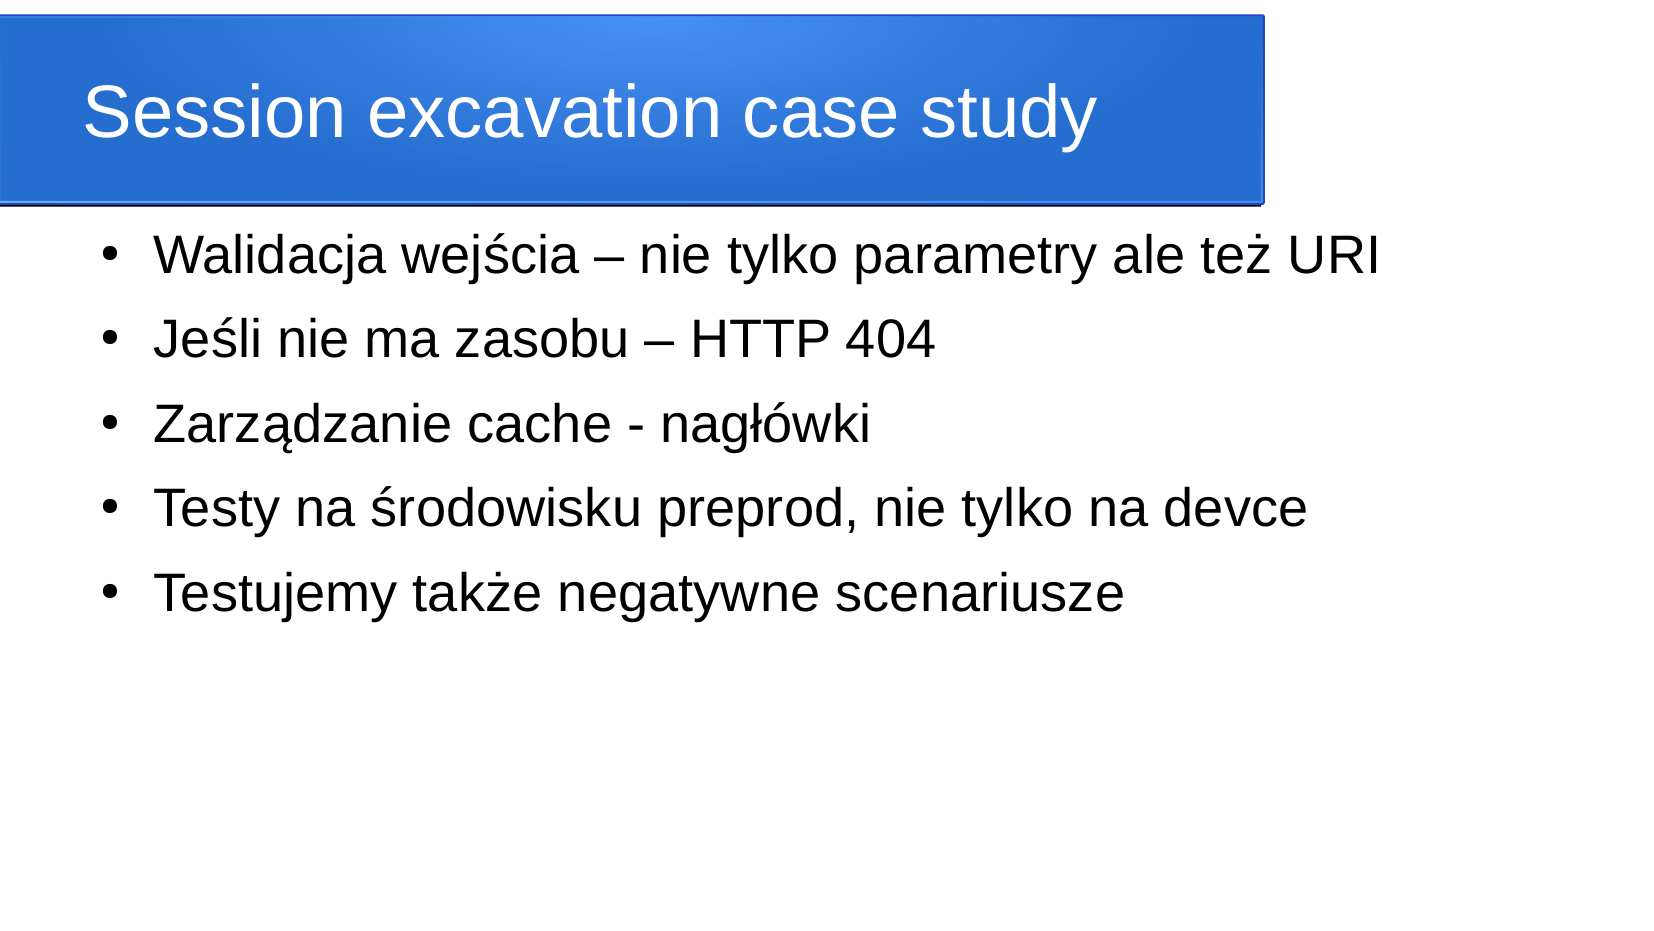

# Session excavation case study
Walidacja wejścia – nie tylko parametry ale też URI
Jeśli nie ma zasobu – HTTP 404
Zarządzanie cache - nagłówki
Testy na środowisku preprod, nie tylko na devce
Testujemy także negatywne scenariusze